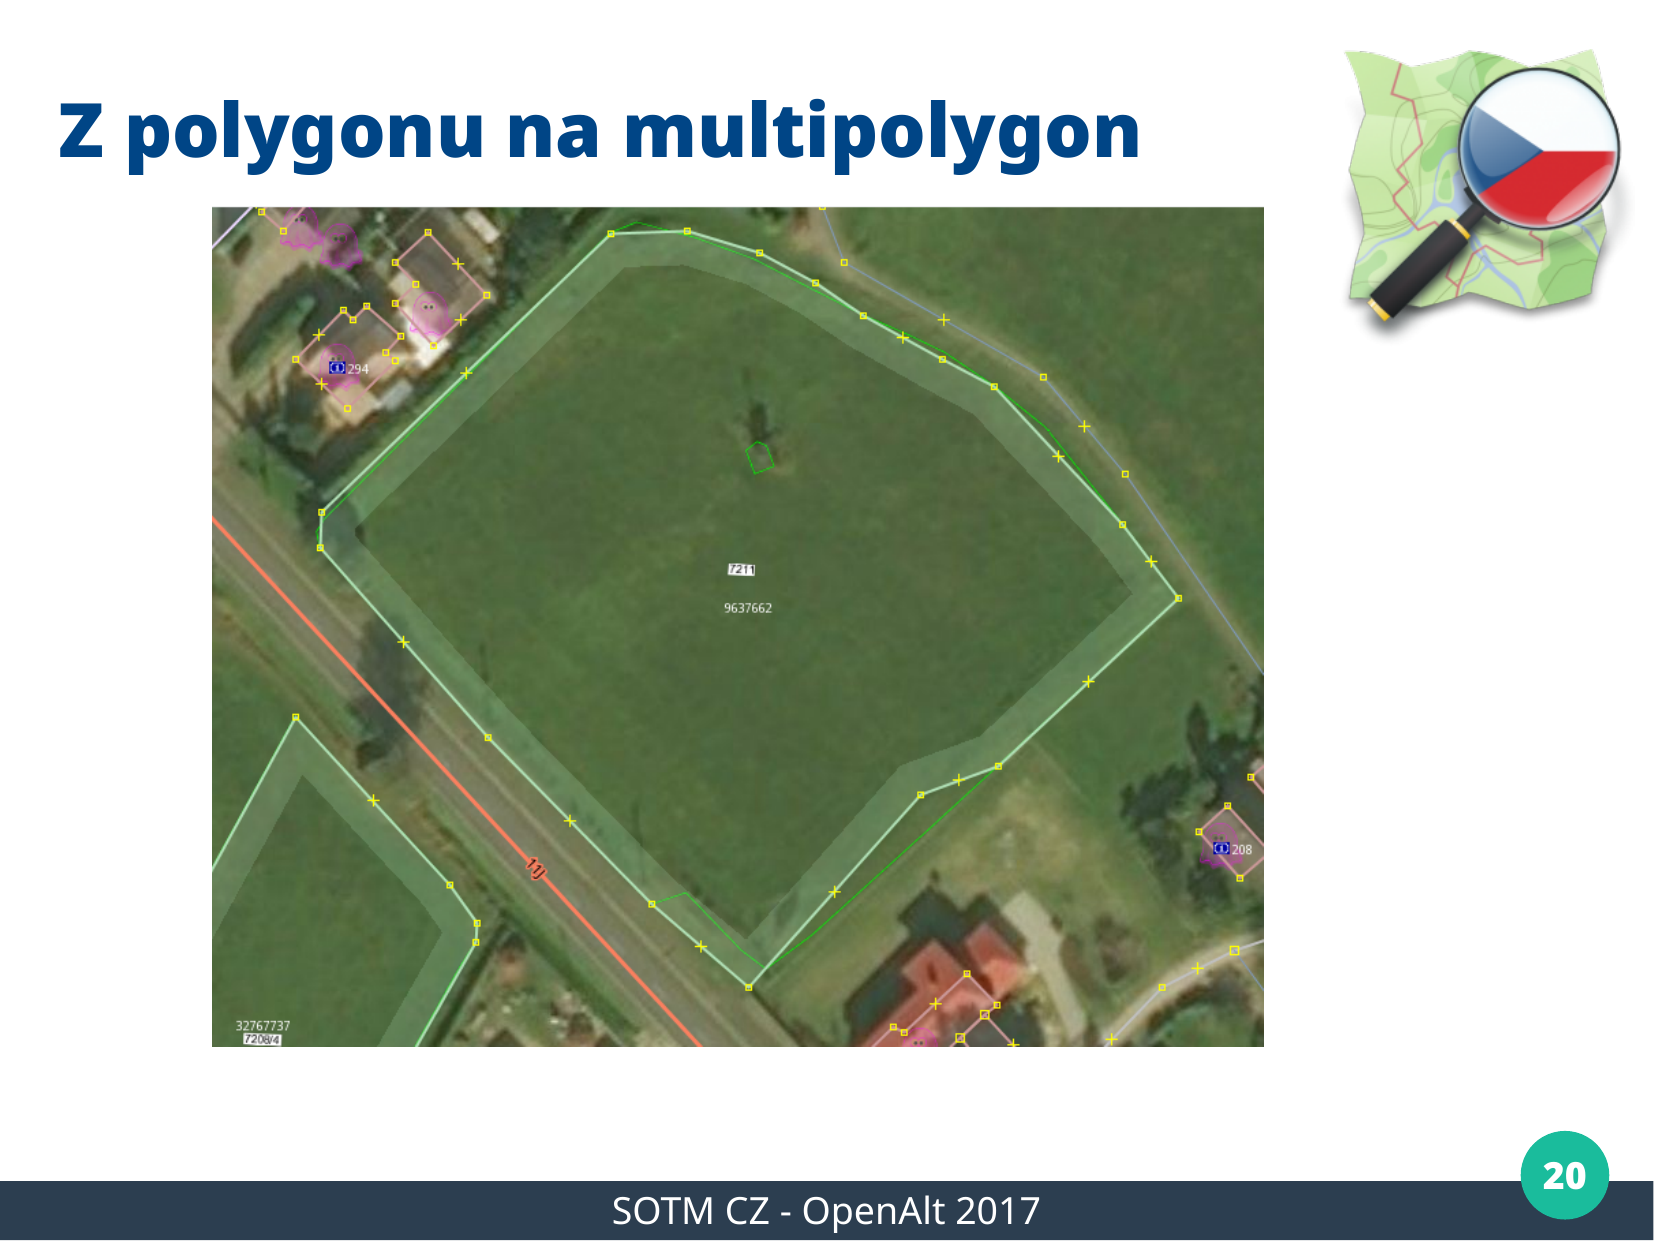

# Z polygonu na multipolygon
20
SOTM CZ - OpenAlt 2017